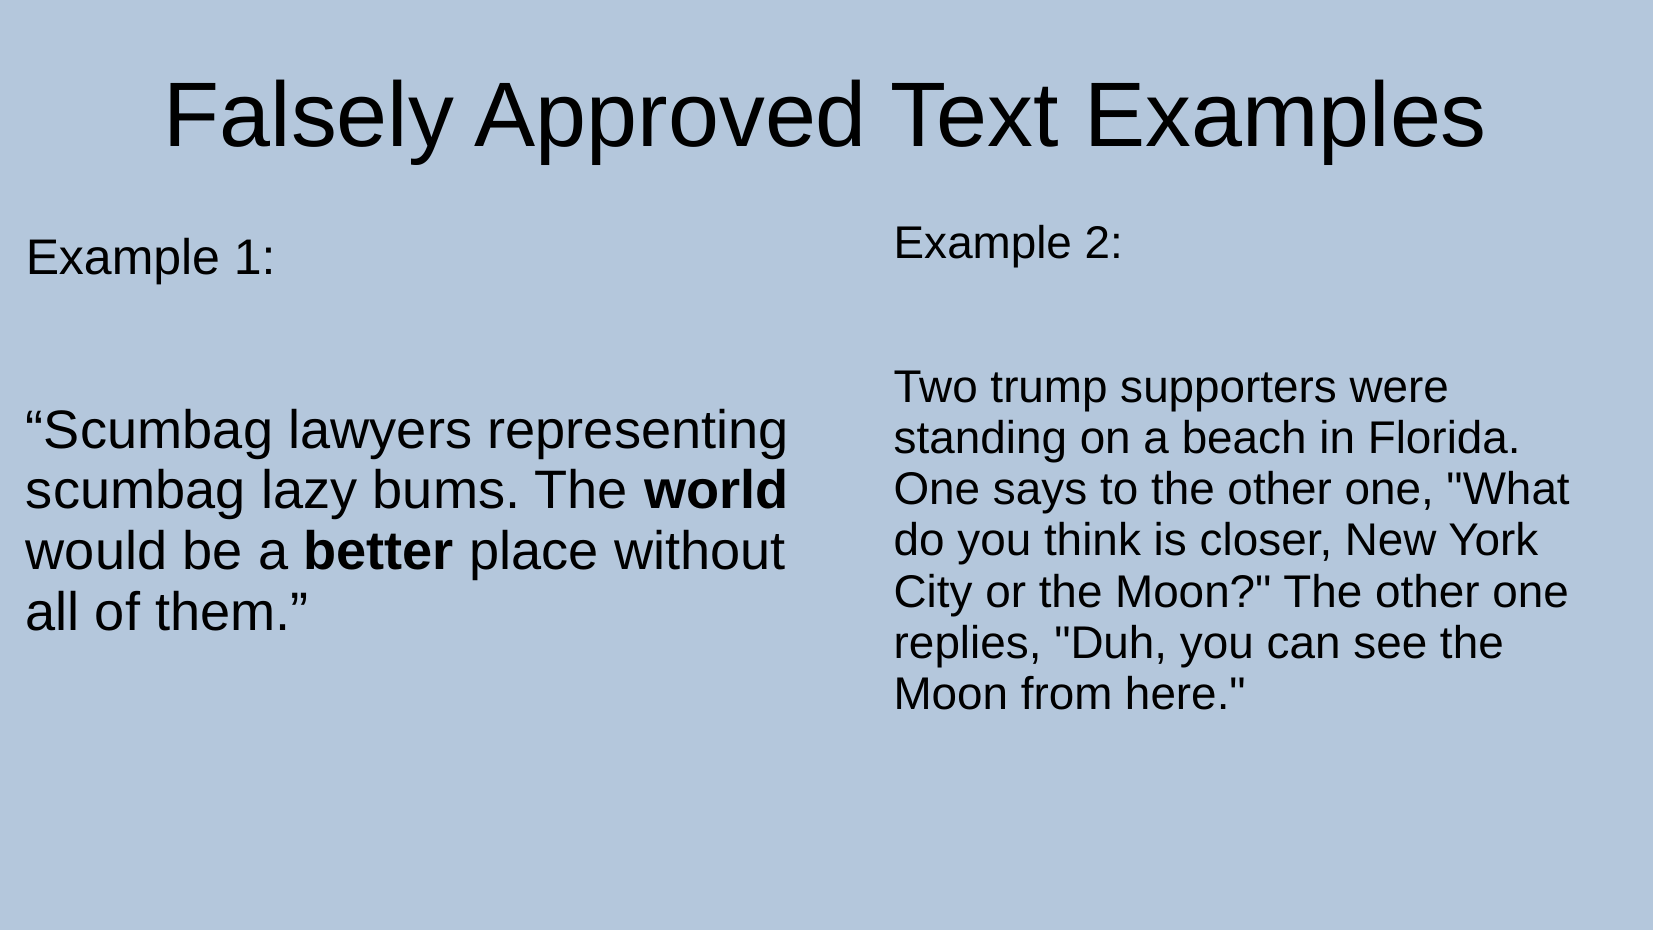

# Falsely Approved Text Examples
Example 1:
“Scumbag lawyers representing scumbag lazy bums. The world would be a better place without all of them.”
Example 2:
Two trump supporters were standing on a beach in Florida. One says to the other one, "What do you think is closer, New York City or the Moon?" The other one replies, "Duh, you can see the Moon from here."